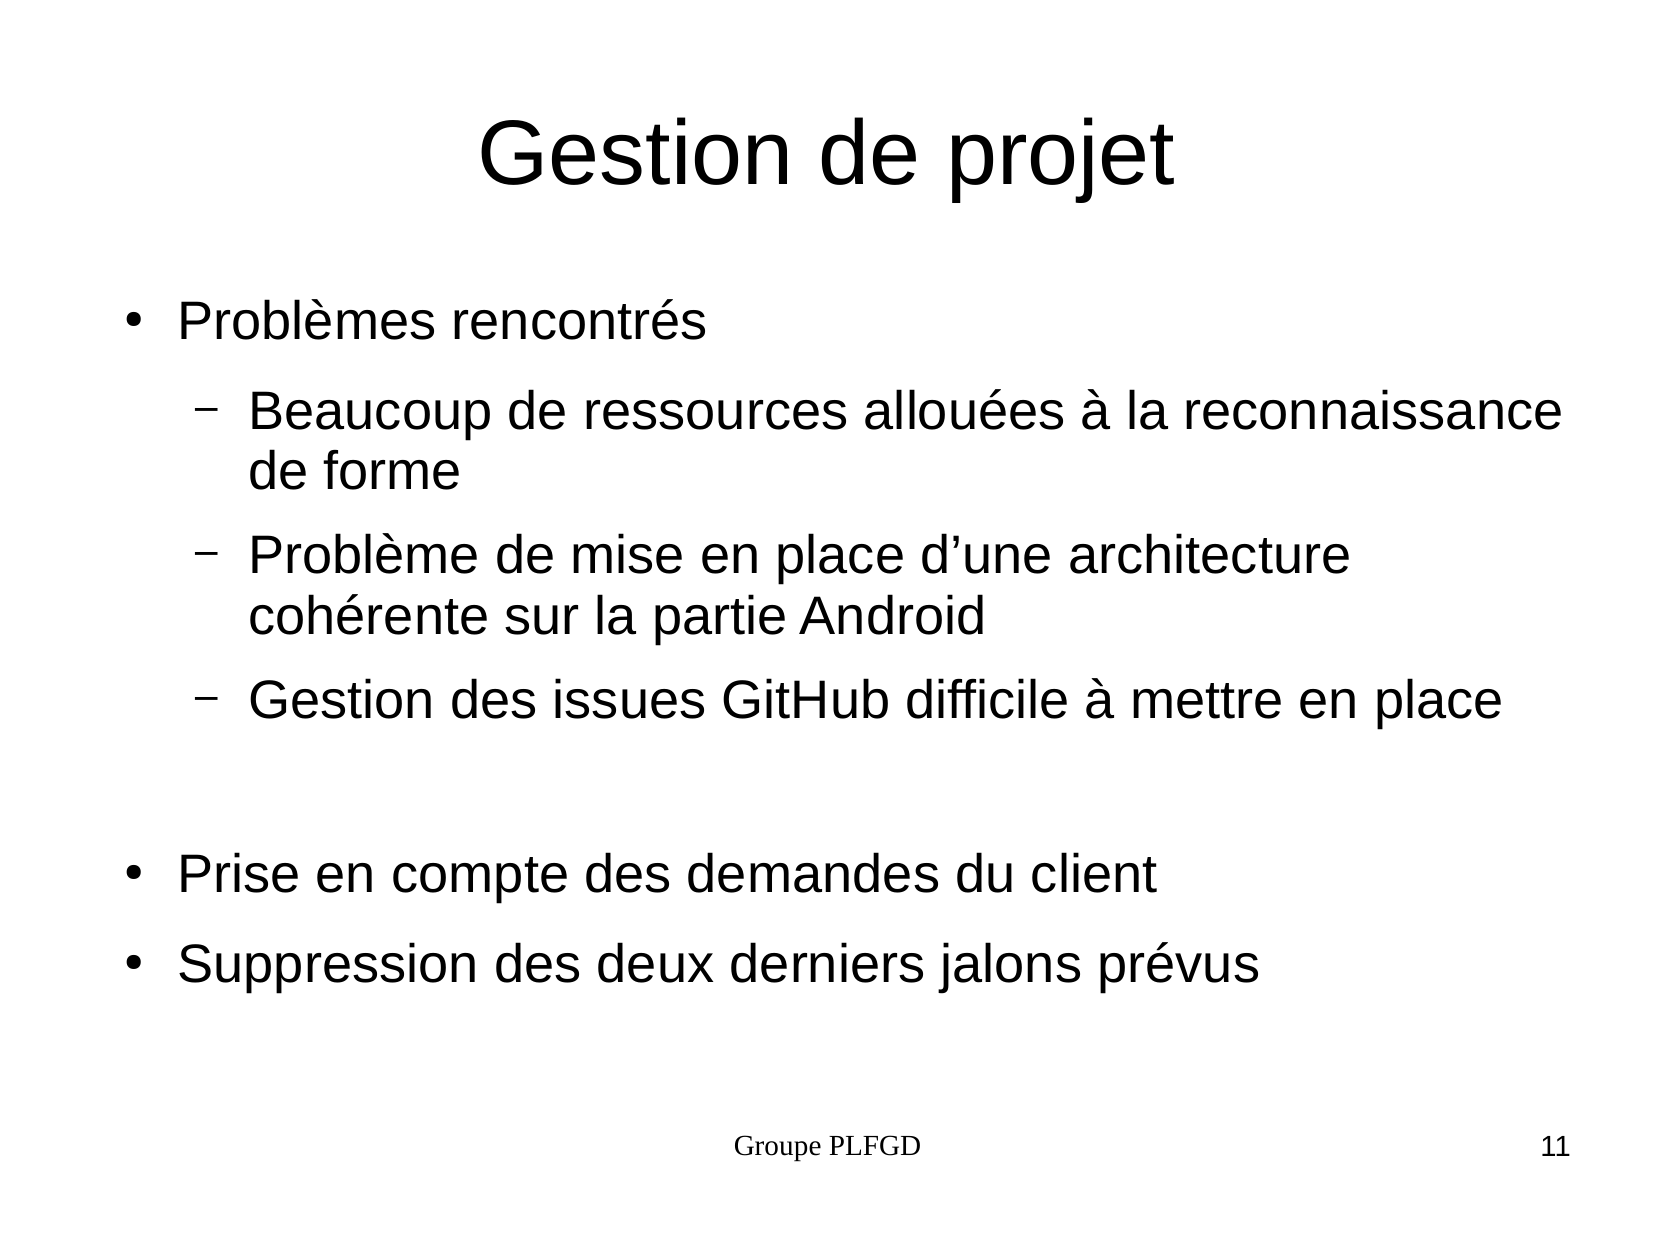

# Gestion de projet
Problèmes rencontrés
Beaucoup de ressources allouées à la reconnaissance de forme
Problème de mise en place d’une architecture cohérente sur la partie Android
Gestion des issues GitHub difficile à mettre en place
Prise en compte des demandes du client
Suppression des deux derniers jalons prévus
Groupe PLFGD
11